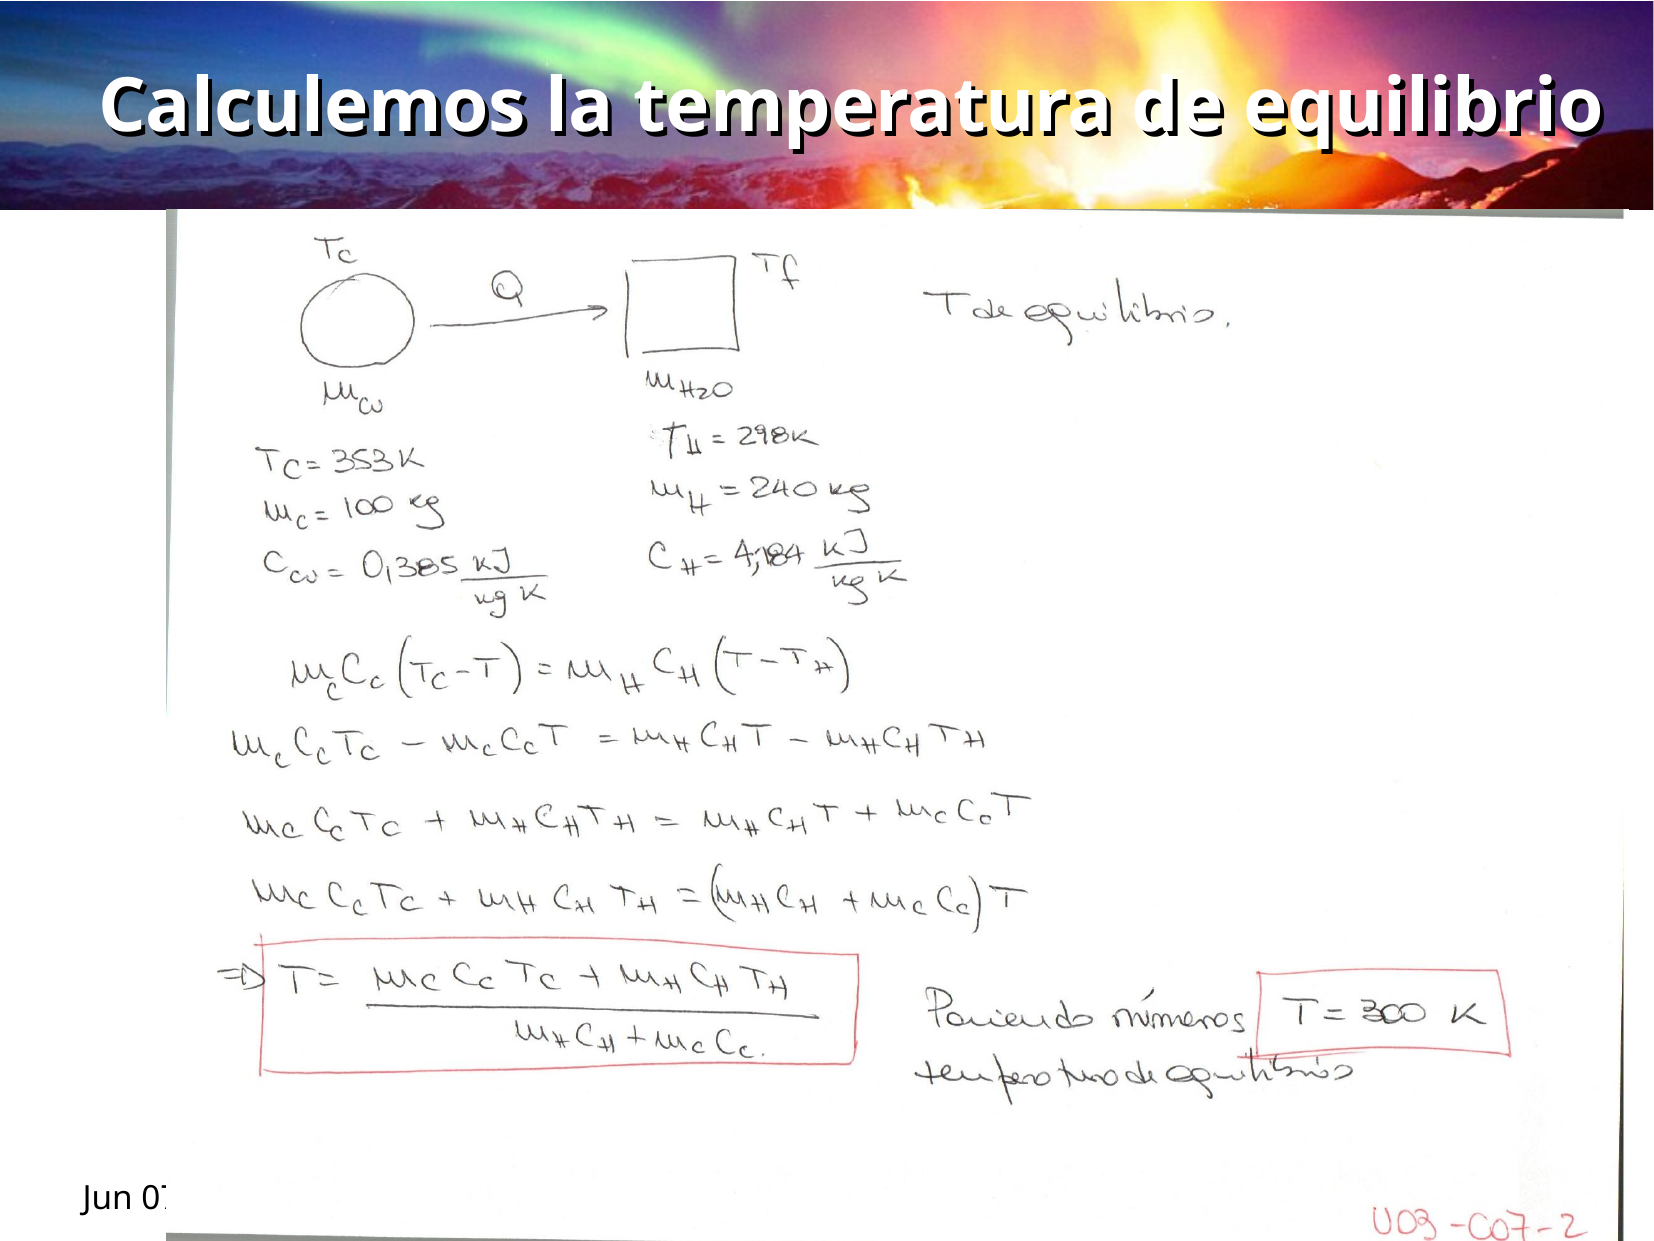

# Calculemos la temperatura de equilibrio
Jun 07, 2018
H. Asorey - F3B+F4A 2018
11